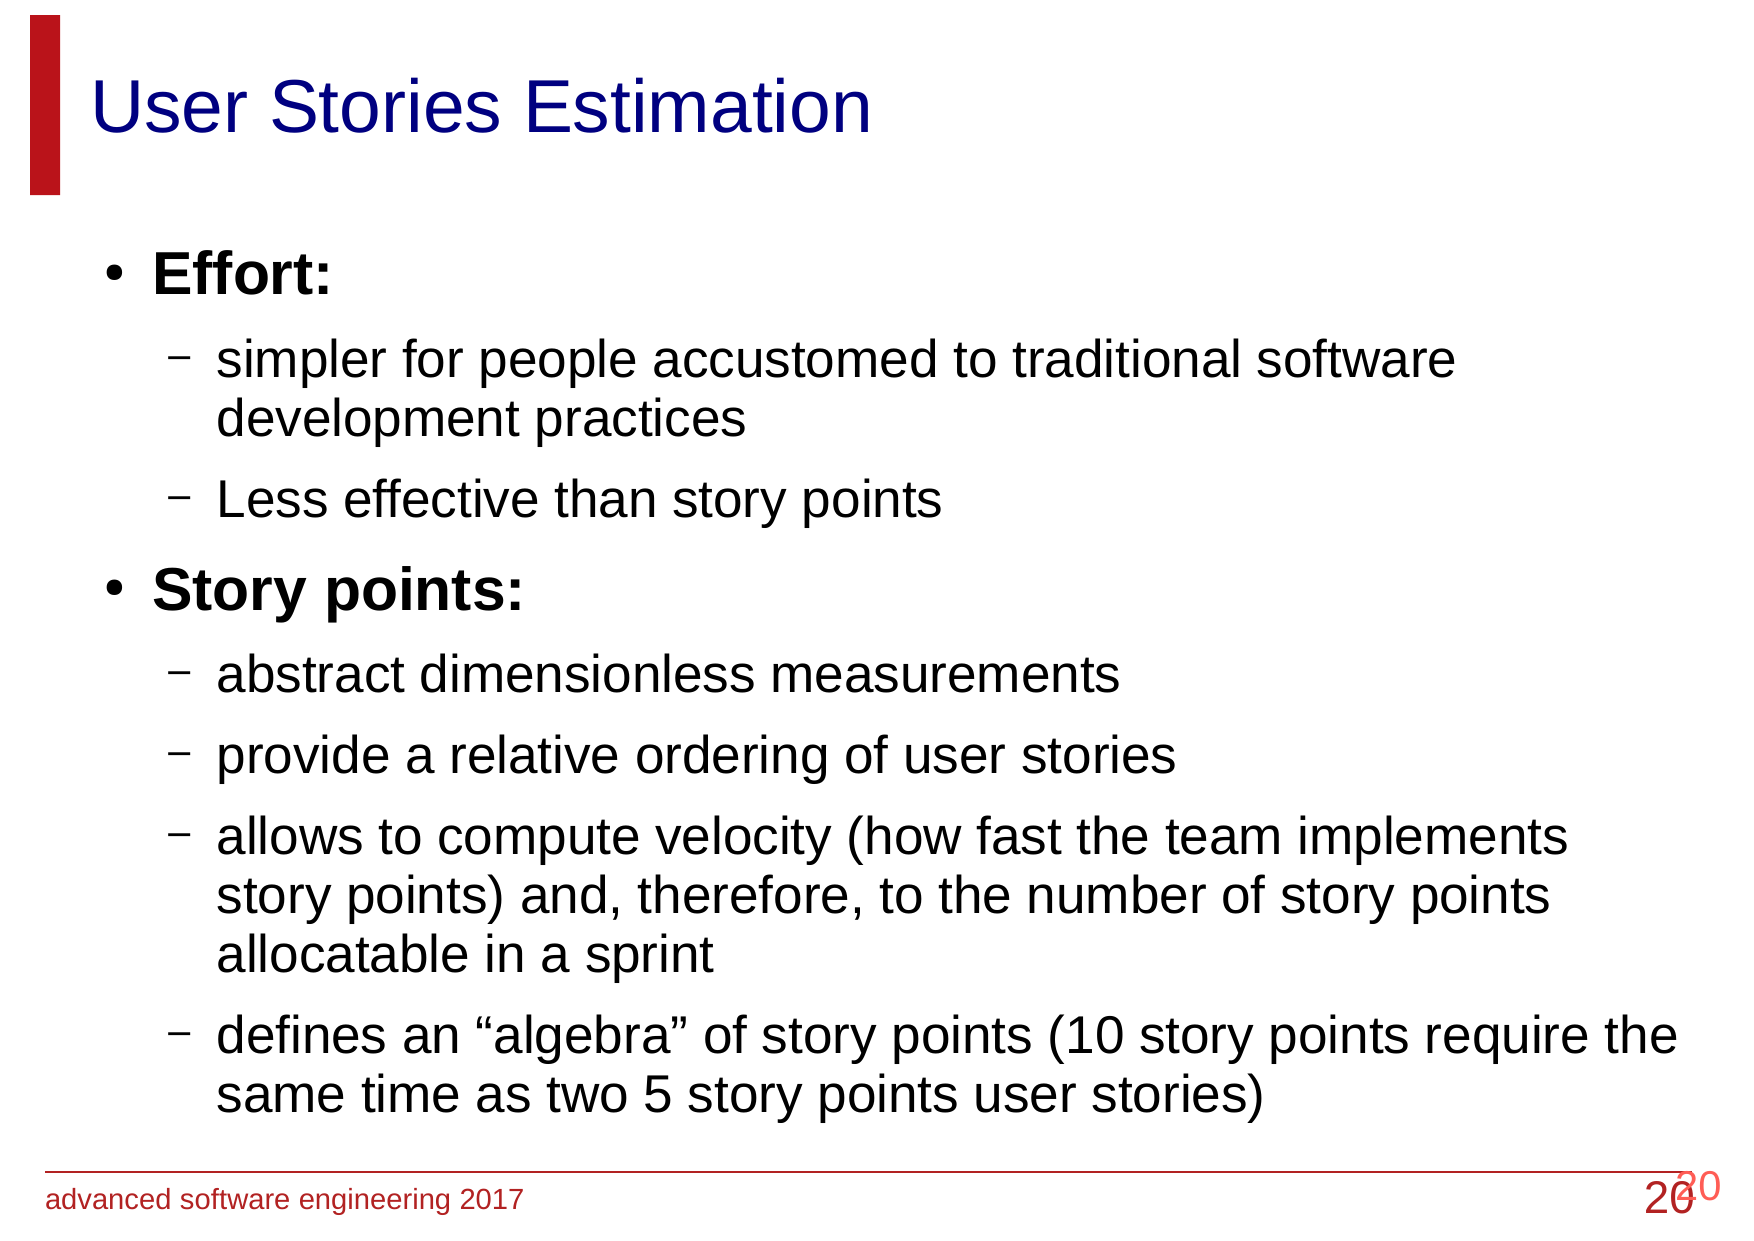

# User Stories Estimation
Effort:
simpler for people accustomed to traditional software development practices
Less effective than story points
Story points:
abstract dimensionless measurements
provide a relative ordering of user stories
allows to compute velocity (how fast the team implements story points) and, therefore, to the number of story points allocatable in a sprint
defines an “algebra” of story points (10 story points require the same time as two 5 story points user stories)
20
advanced software engineering 2017